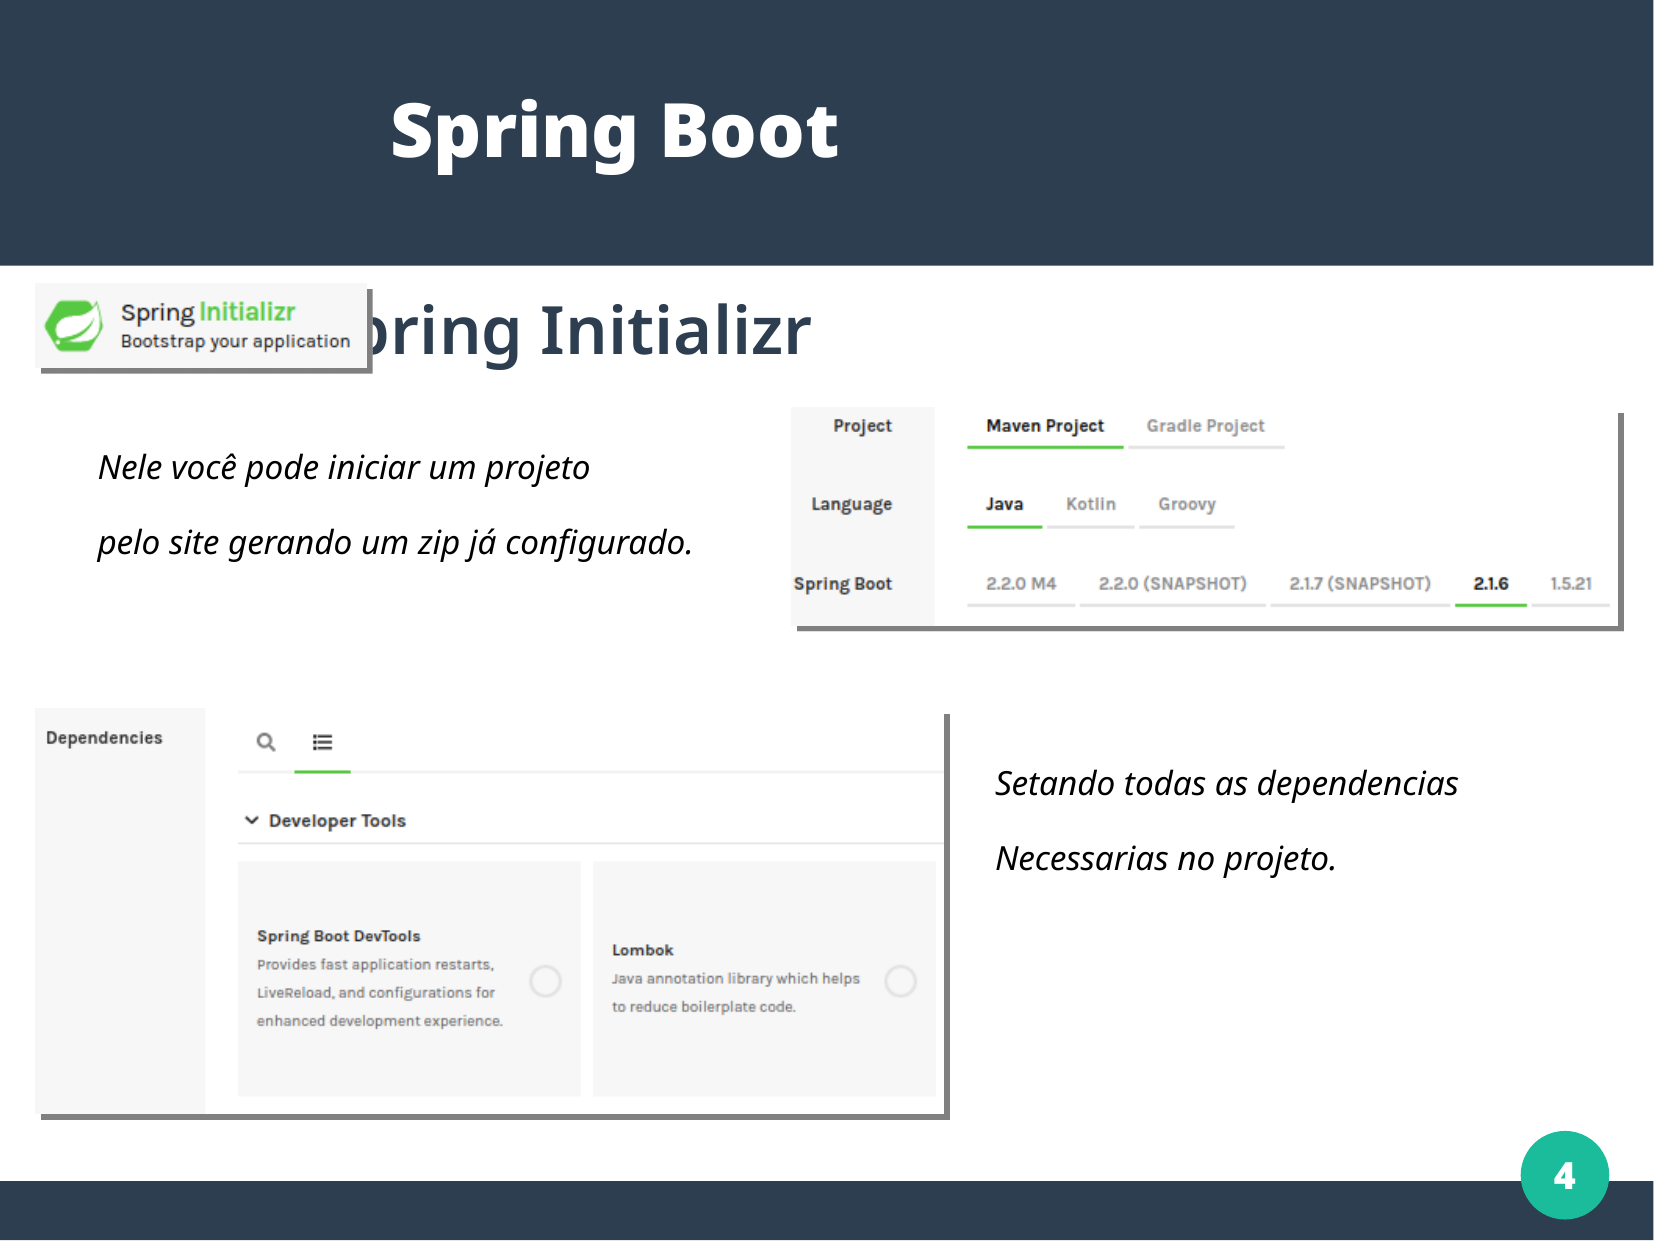

# Spring Boot
 Spring Initializr
Nele você pode iniciar um projeto
pelo site gerando um zip já configurado.
Setando todas as dependencias
Necessarias no projeto.
4